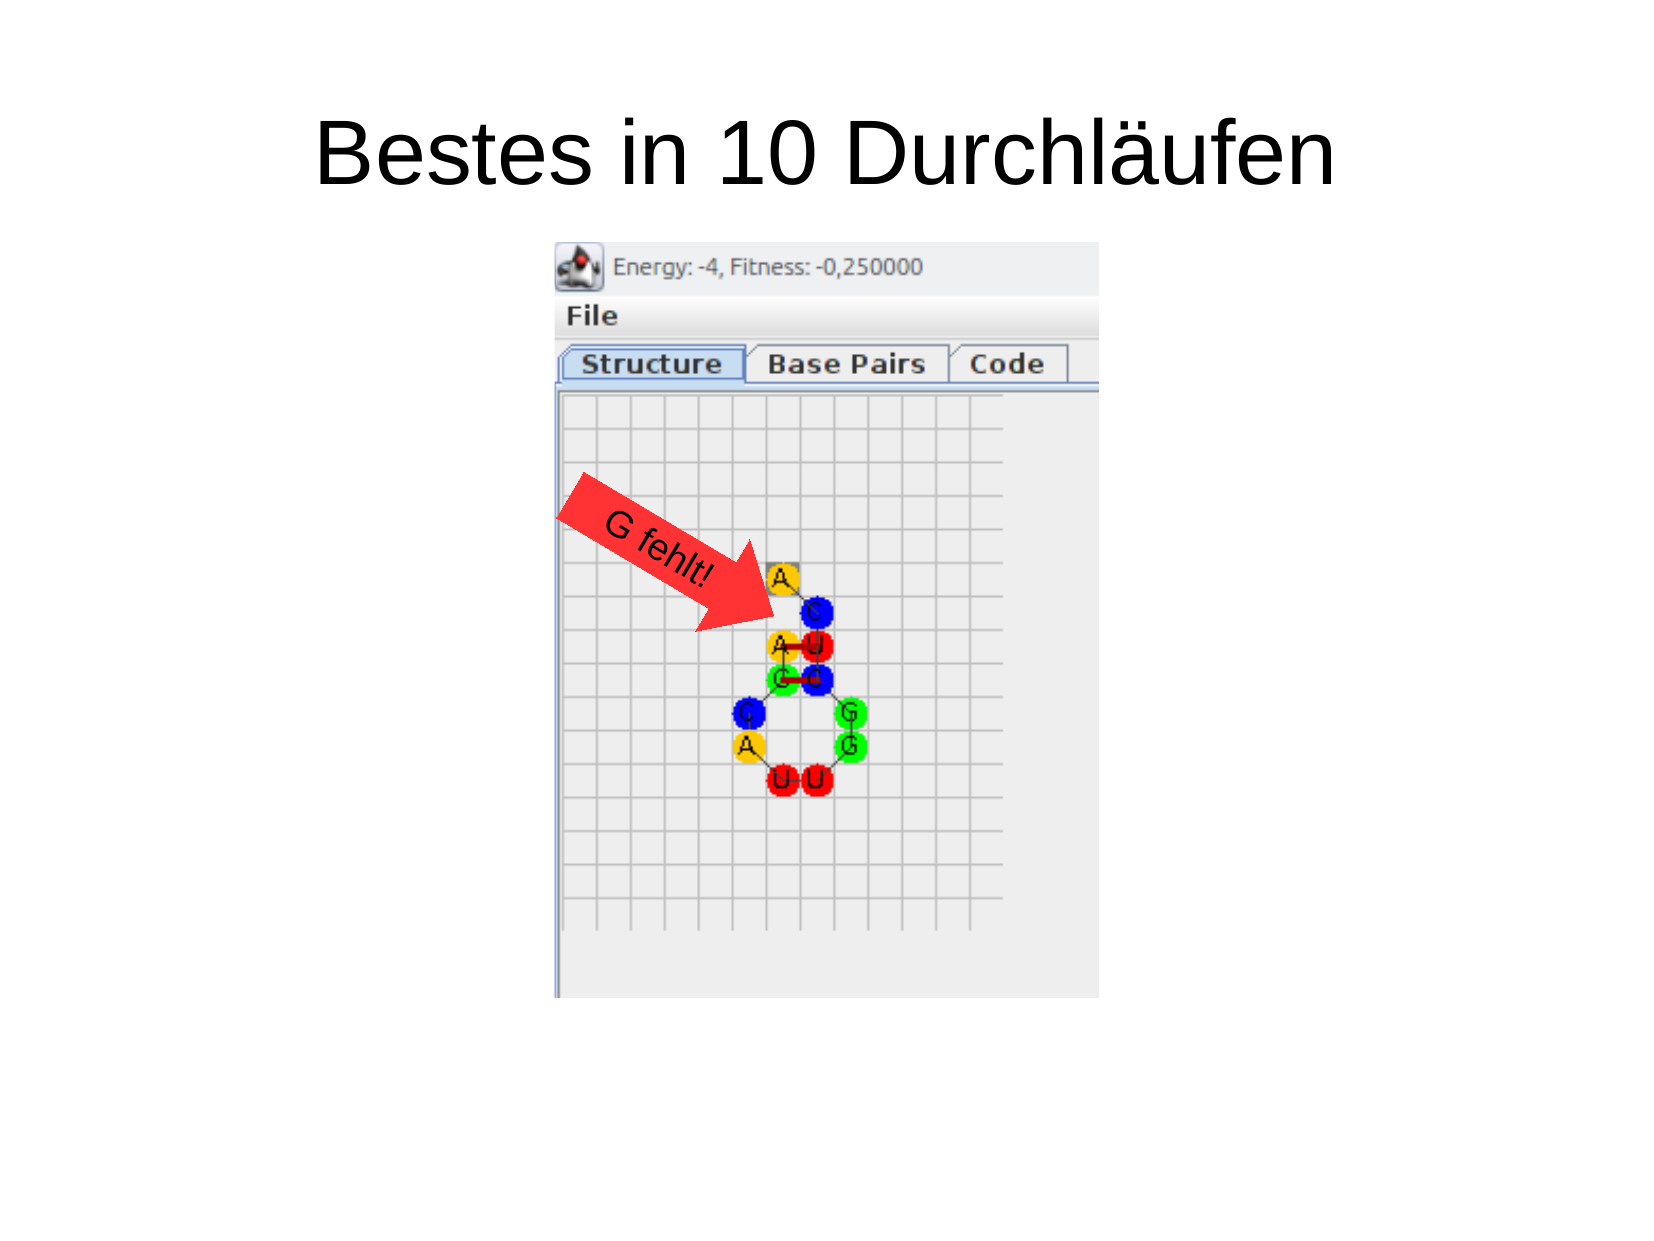

# Bestes in 10 Durchläufen
G fehlt!